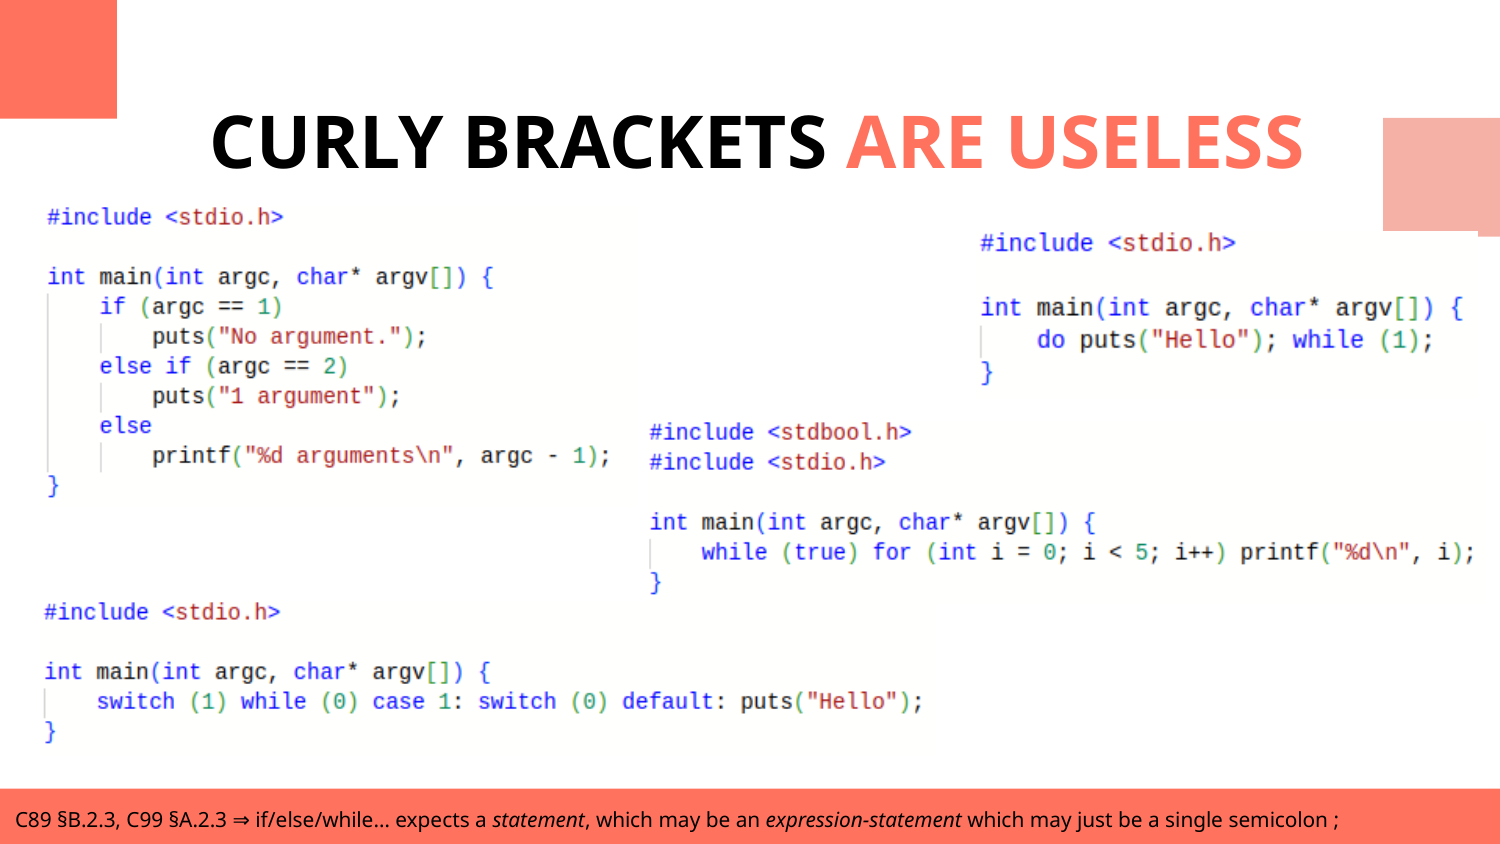

# CURLY BRACKETS ARE USELESS
C89 §B.2.3, C99 §A.2.3 ⇒ if/else/while… expects a statement, which may be an expression-statement which may just be a single semicolon ;